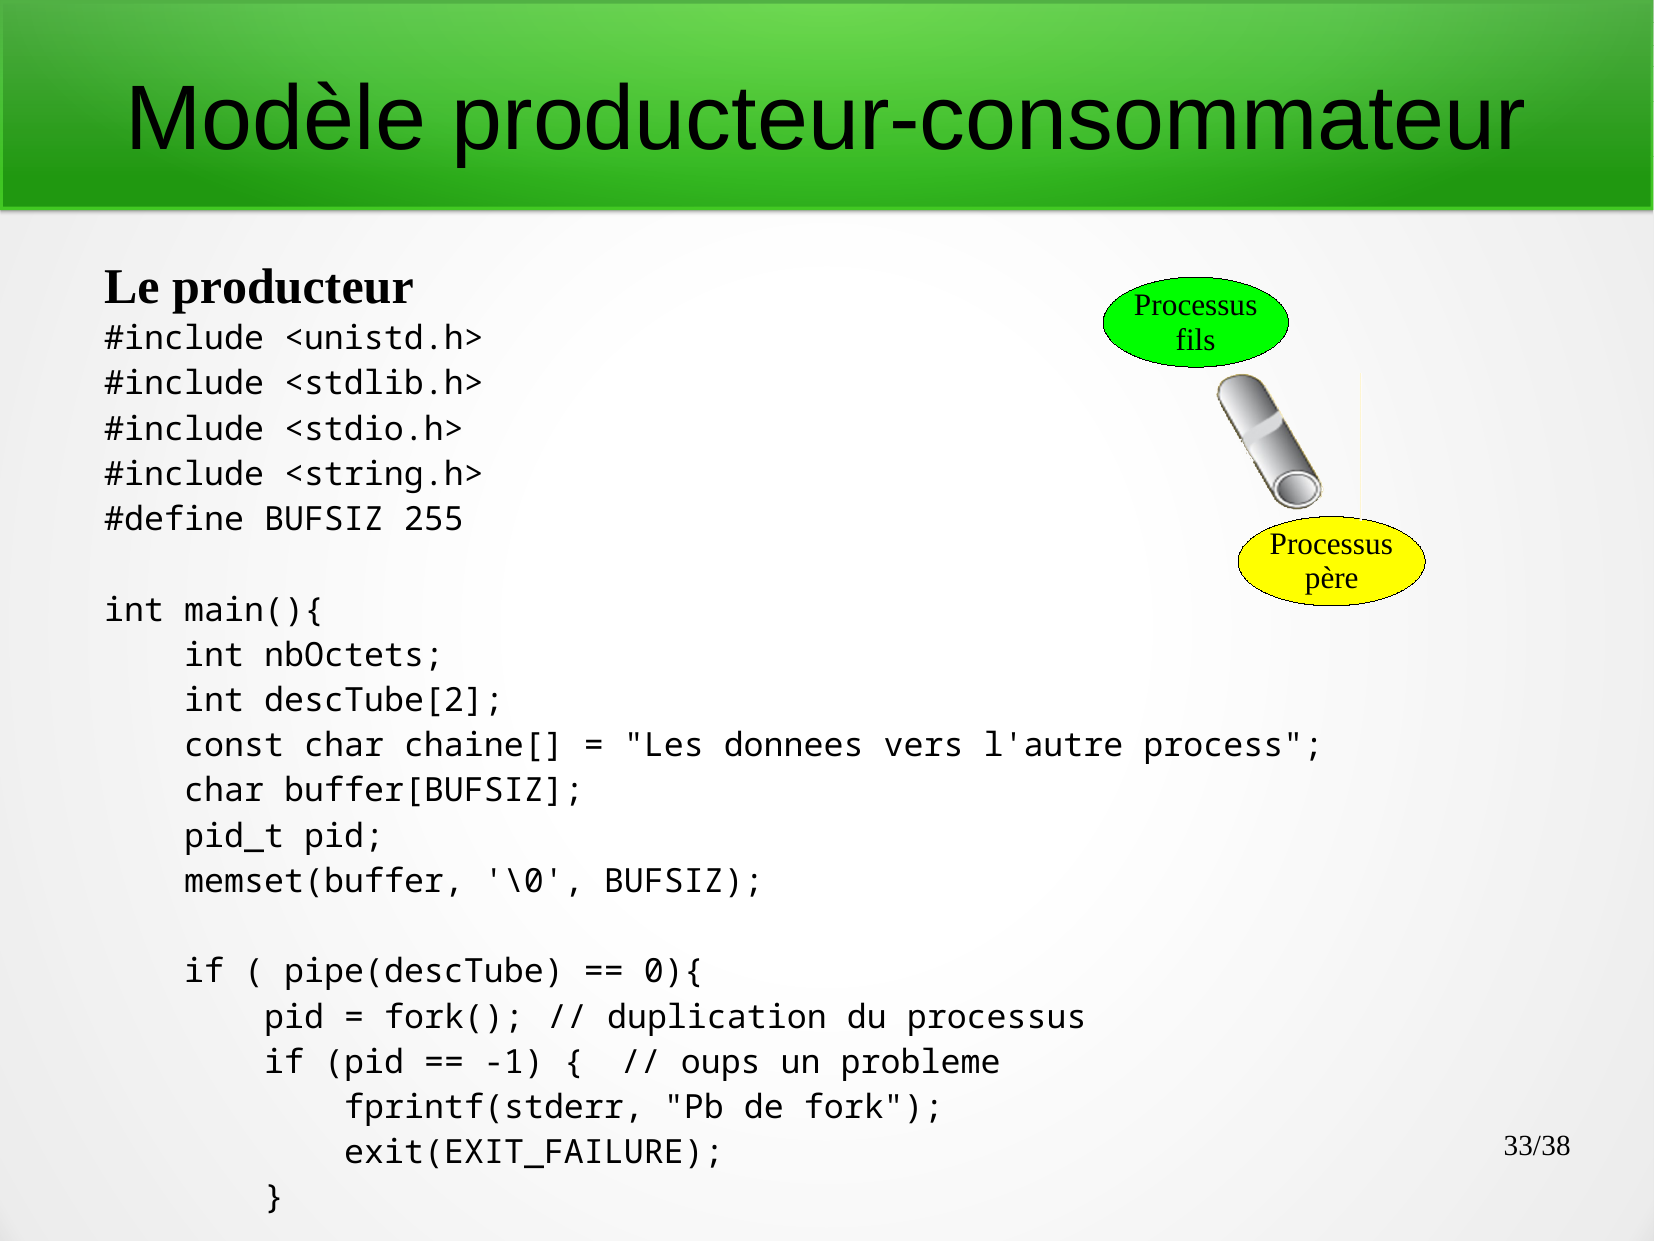

# Modèle producteur-consommateur
Le producteur
#include <unistd.h>
#include <stdlib.h>
#include <stdio.h>
#include <string.h>
#define BUFSIZ 255
int main(){
 int nbOctets;
 int descTube[2];
 const char chaine[] = "Les donnees vers l'autre process";
 char buffer[BUFSIZ];
 pid_t pid;
 memset(buffer, '\0', BUFSIZ);
 if ( pipe(descTube) == 0){
 pid = fork();	// duplication du processus
 if (pid == -1) {	// oups un probleme
 fprintf(stderr, "Pb de fork");
 exit(EXIT_FAILURE);
 }
Processus
fils
Processus
père
33